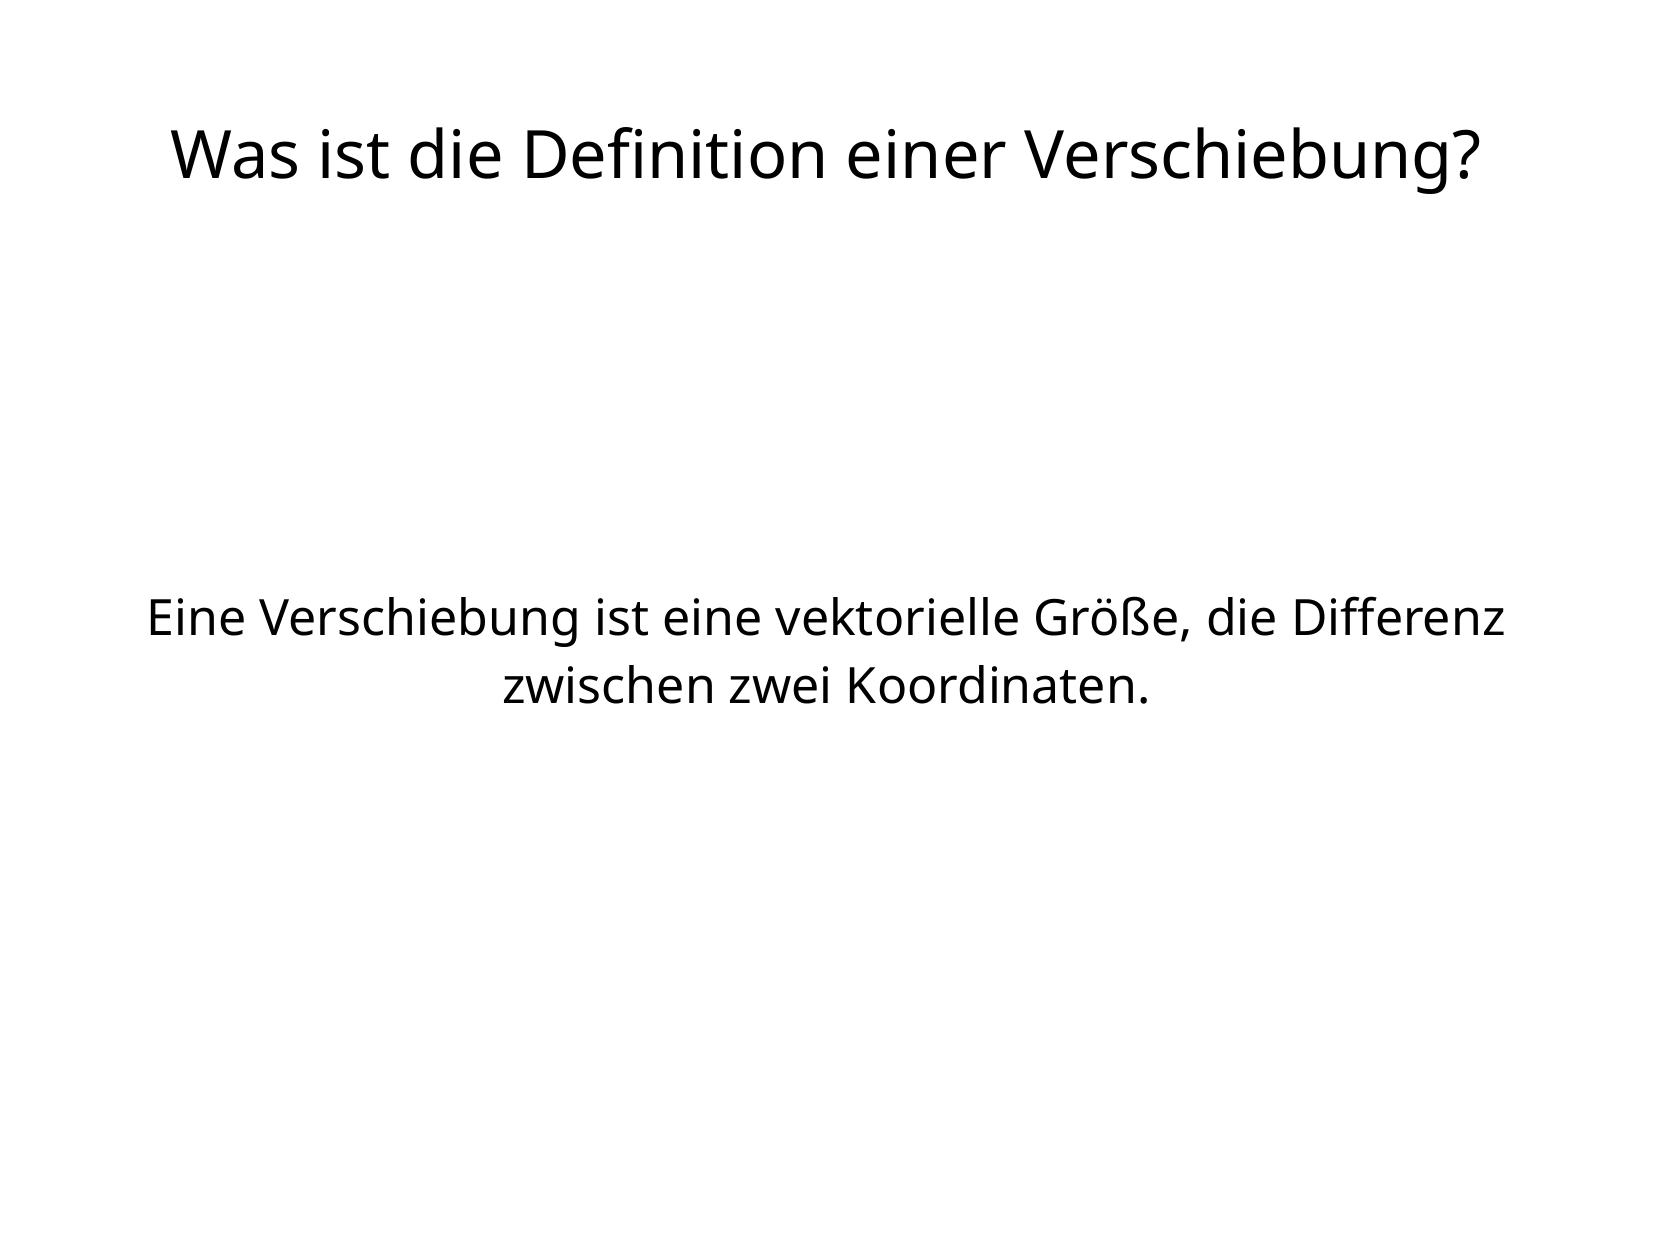

# Was ist die Definition einer Verschiebung?
Eine Verschiebung ist eine vektorielle Größe, die Differenz zwischen zwei Koordinaten.